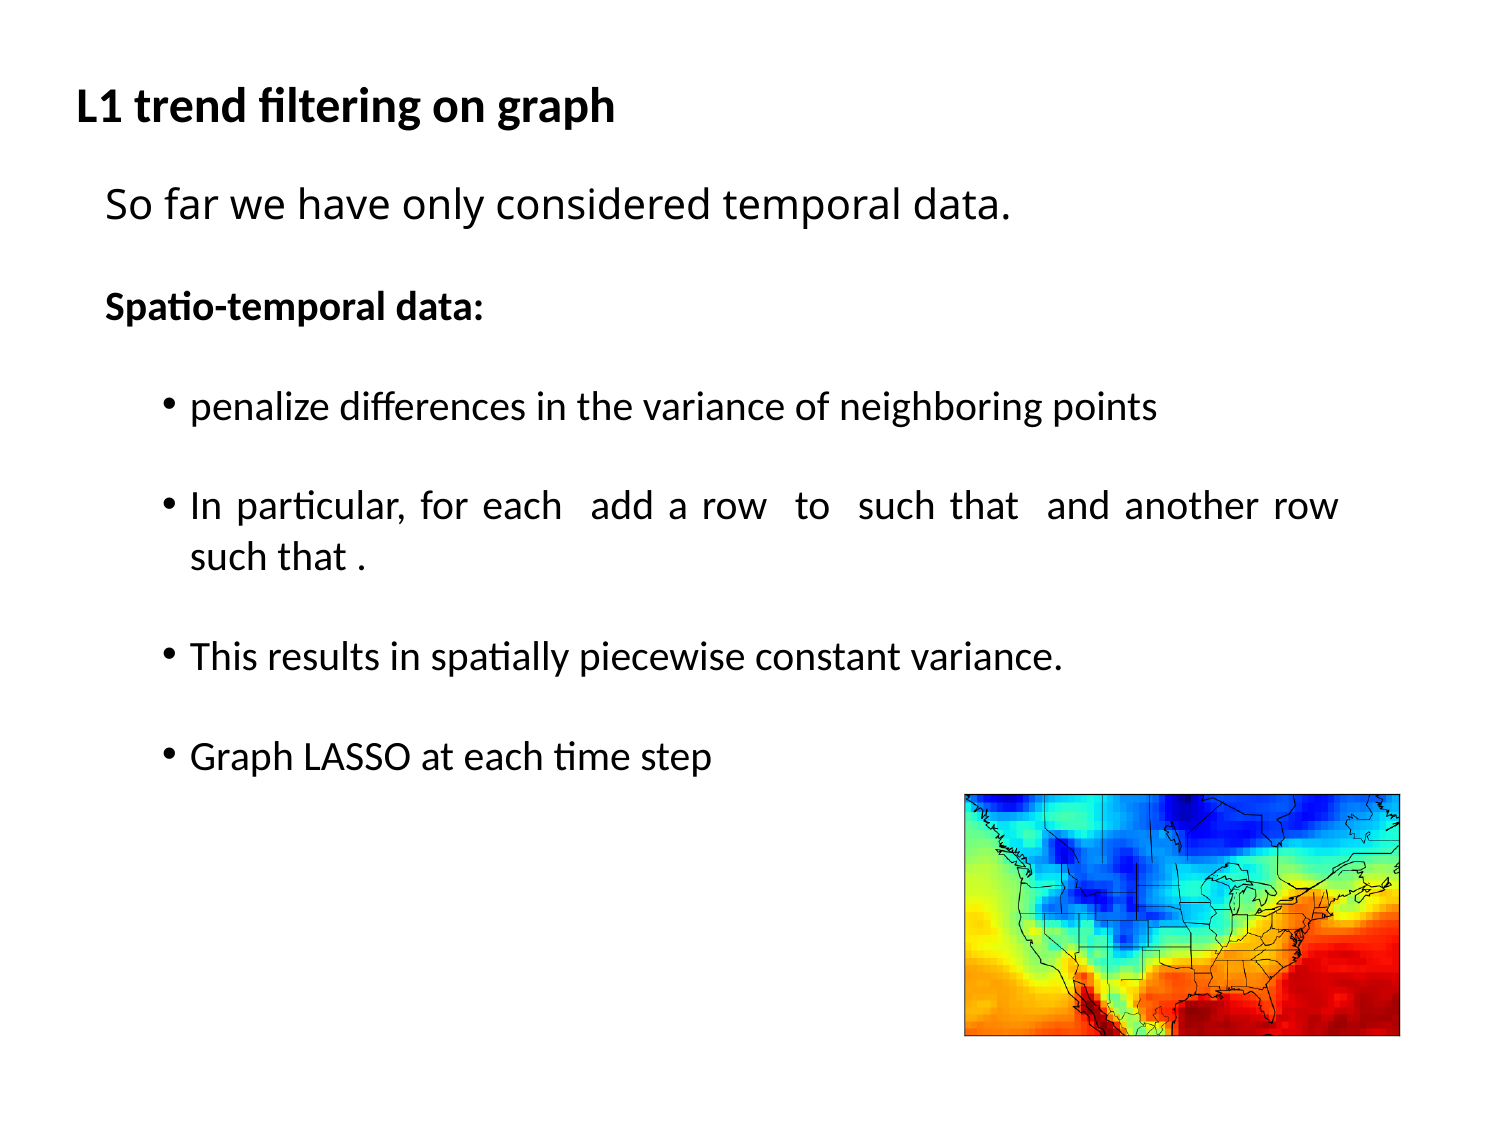

L1 trend filtering on graph
So far we have only considered temporal data.
Spatio-temporal data:
penalize differences in the variance of neighboring points
In particular, for each add a row to such that and another row such that .
This results in spatially piecewise constant variance.
Graph LASSO at each time step